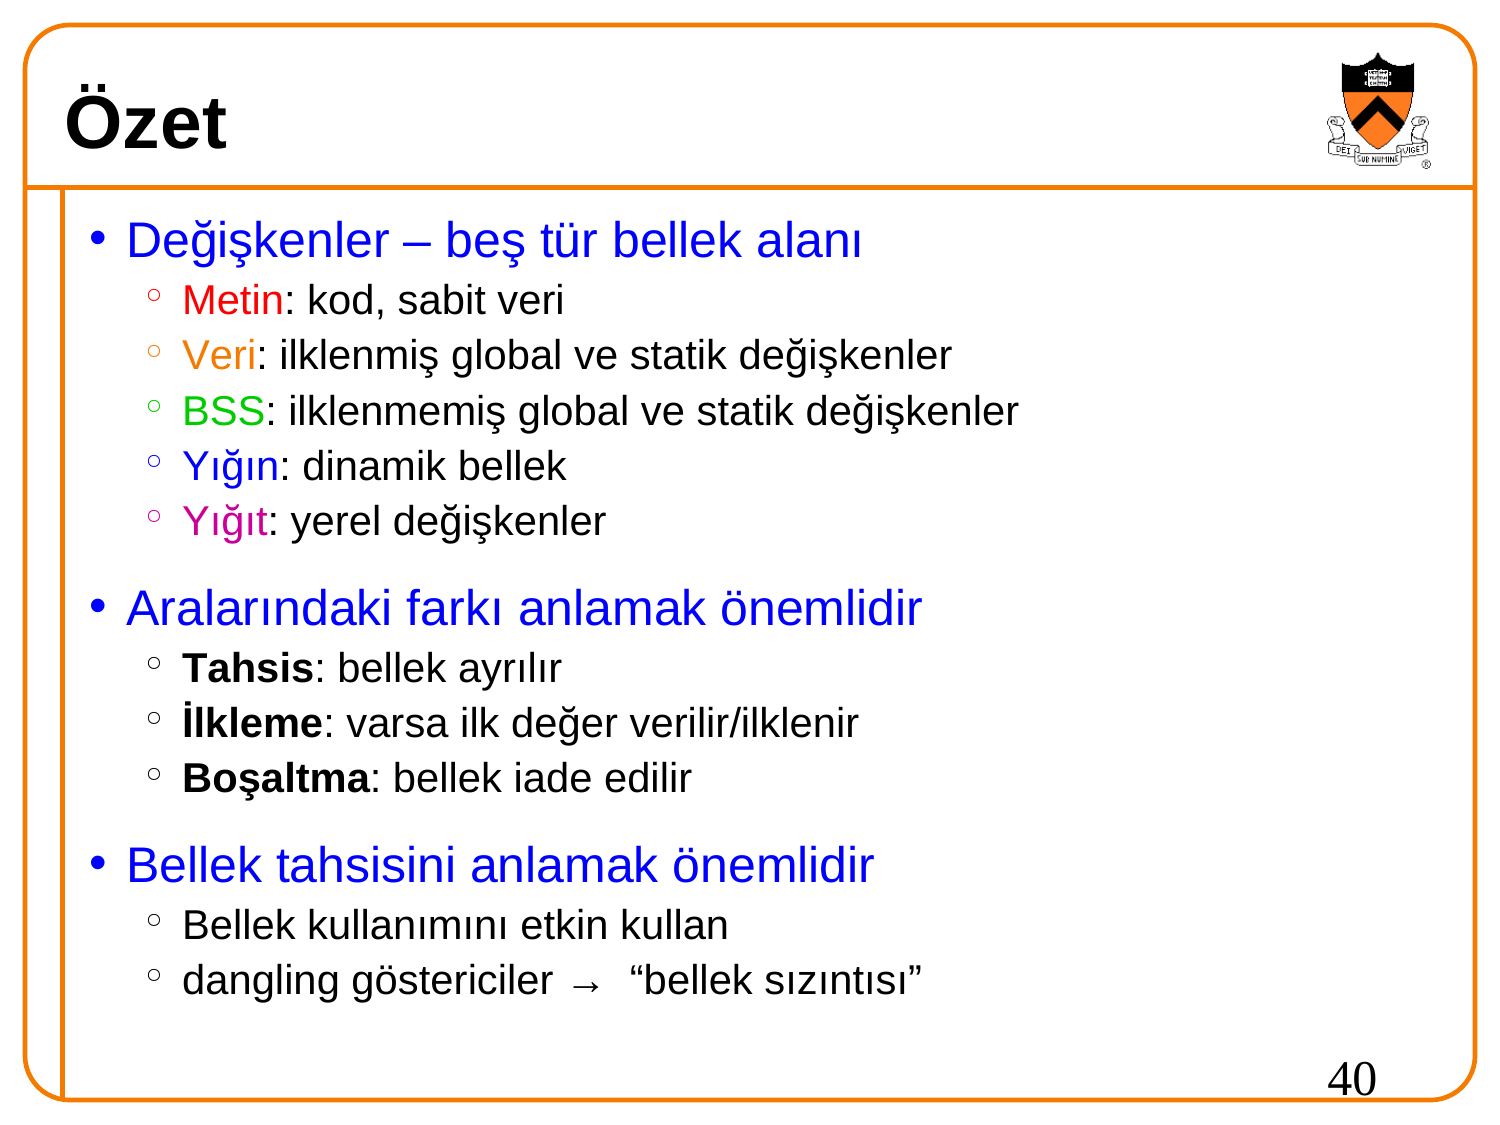

# Özet
Değişkenler – beş tür bellek alanı
Metin: kod, sabit veri
Veri: ilklenmiş global ve statik değişkenler
BSS: ilklenmemiş global ve statik değişkenler
Yığın: dinamik bellek
Yığıt: yerel değişkenler
Aralarındaki farkı anlamak önemlidir
Tahsis: bellek ayrılır
İlkleme: varsa ilk değer verilir/ilklenir
Boşaltma: bellek iade edilir
Bellek tahsisini anlamak önemlidir
Bellek kullanımını etkin kullan
dangling göstericiler → “bellek sızıntısı”
40